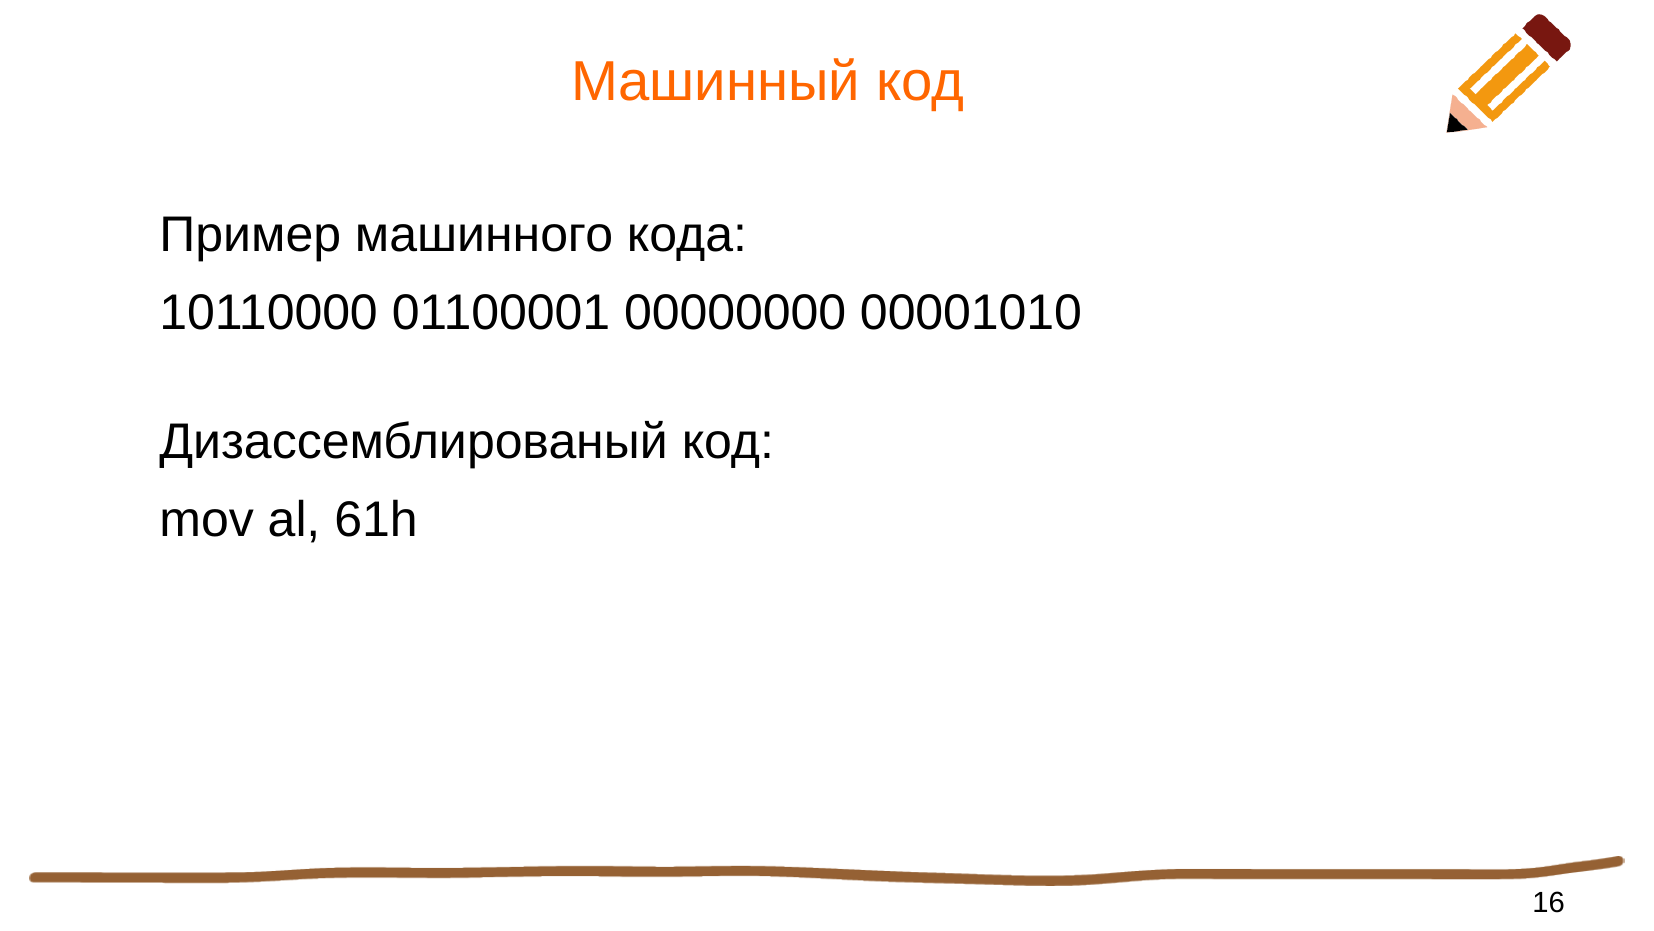

# Машинный код
Пример машинного кода:
10110000 01100001 00000000 00001010
Дизассемблированый код:
mov al, 61h
16